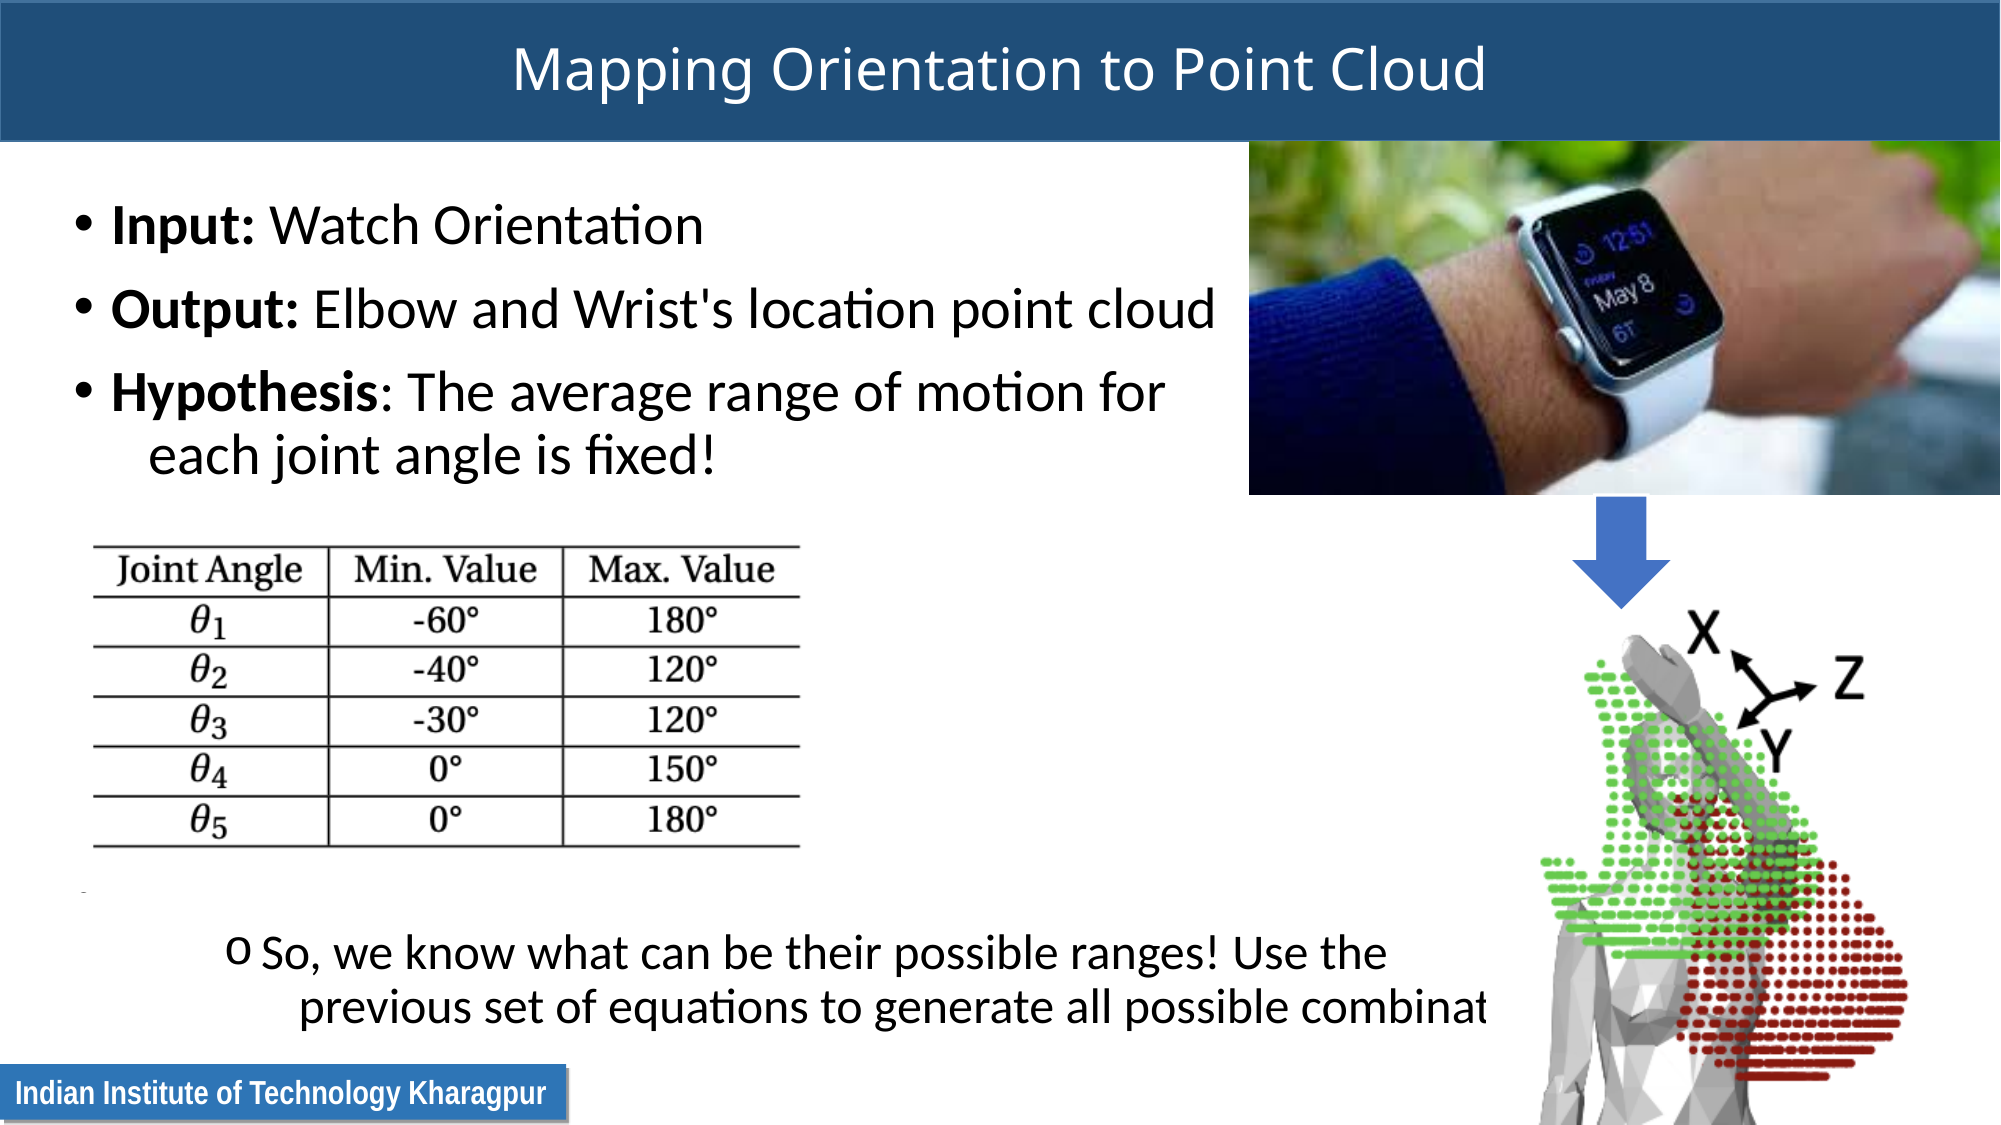

Mapping Orientation to Point Cloud
# Input: Watch Orientation
Output: Elbow and Wrist's location point cloud
Hypothesis: The average range of motion for
each joint angle is fixed!
So, we know what can be their possible ranges! Use the
previous set of equations to generate all possible combinations